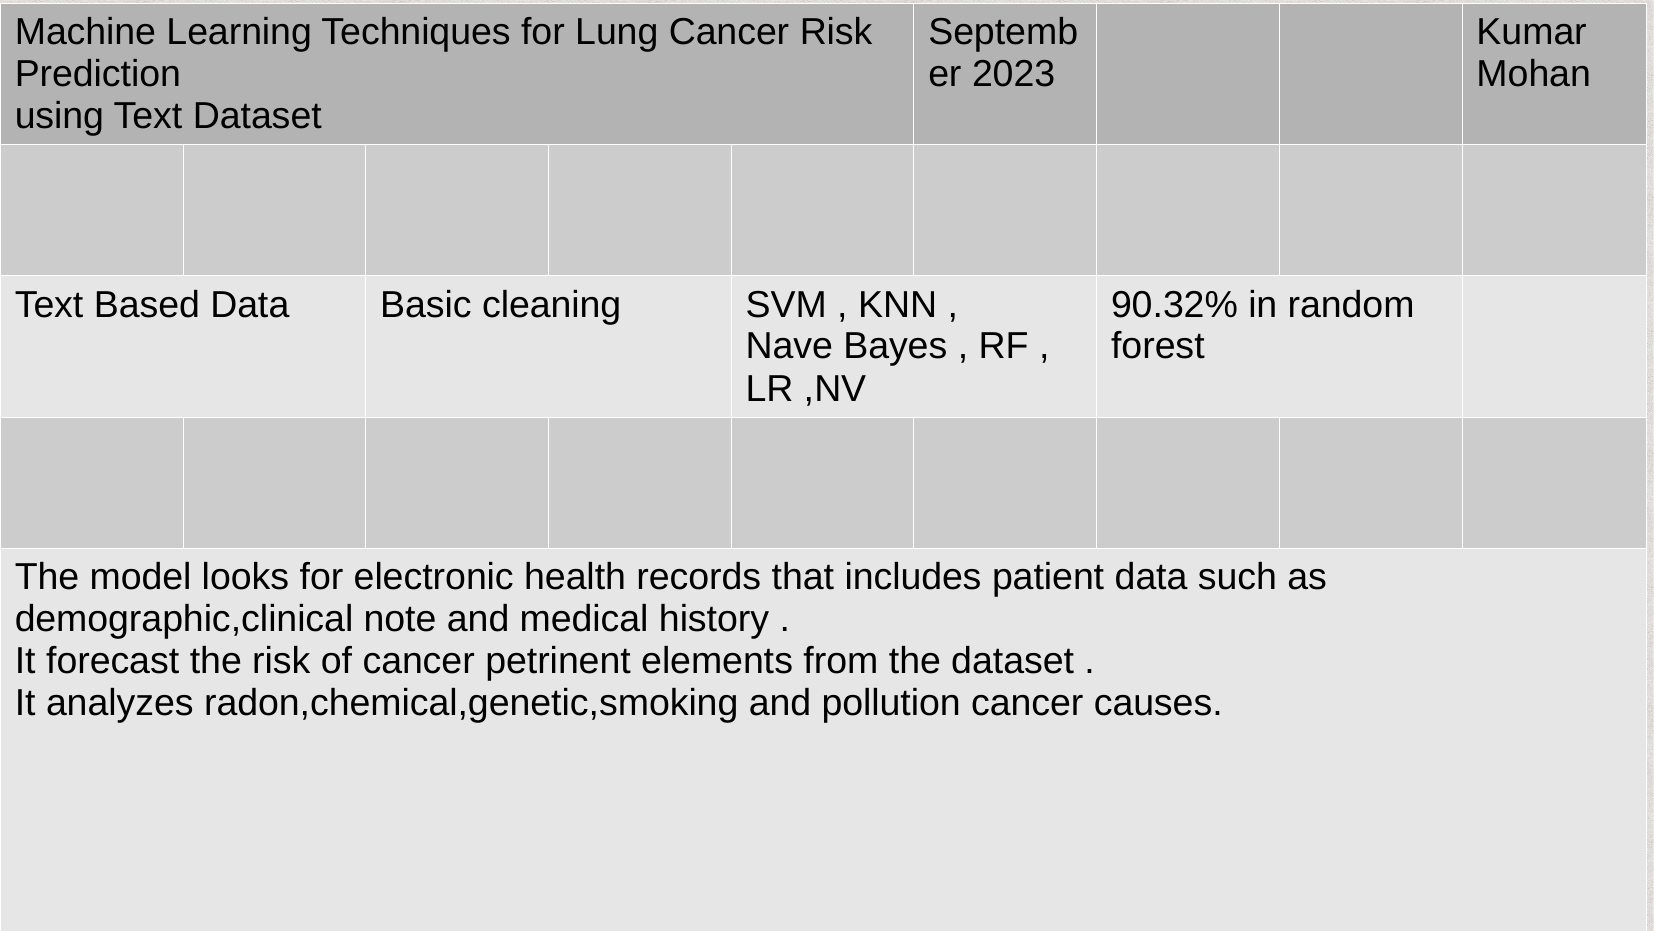

| Machine Learning Techniques for Lung Cancer Risk Prediction using Text Dataset | | | | | September 2023 | | | Kumar Mohan |
| --- | --- | --- | --- | --- | --- | --- | --- | --- |
| | | | | | | | | |
| Text Based Data | | Basic cleaning | | SVM , KNN , Nave Bayes , RF , LR ,NV | | 90.32% in random forest | | |
| | | | | | | | | |
| The model looks for electronic health records that includes patient data such as demographic,clinical note and medical history . It forecast the risk of cancer petrinent elements from the dataset . It analyzes radon,chemical,genetic,smoking and pollution cancer causes. | | | | | | | | |
| | | | | | | | | |